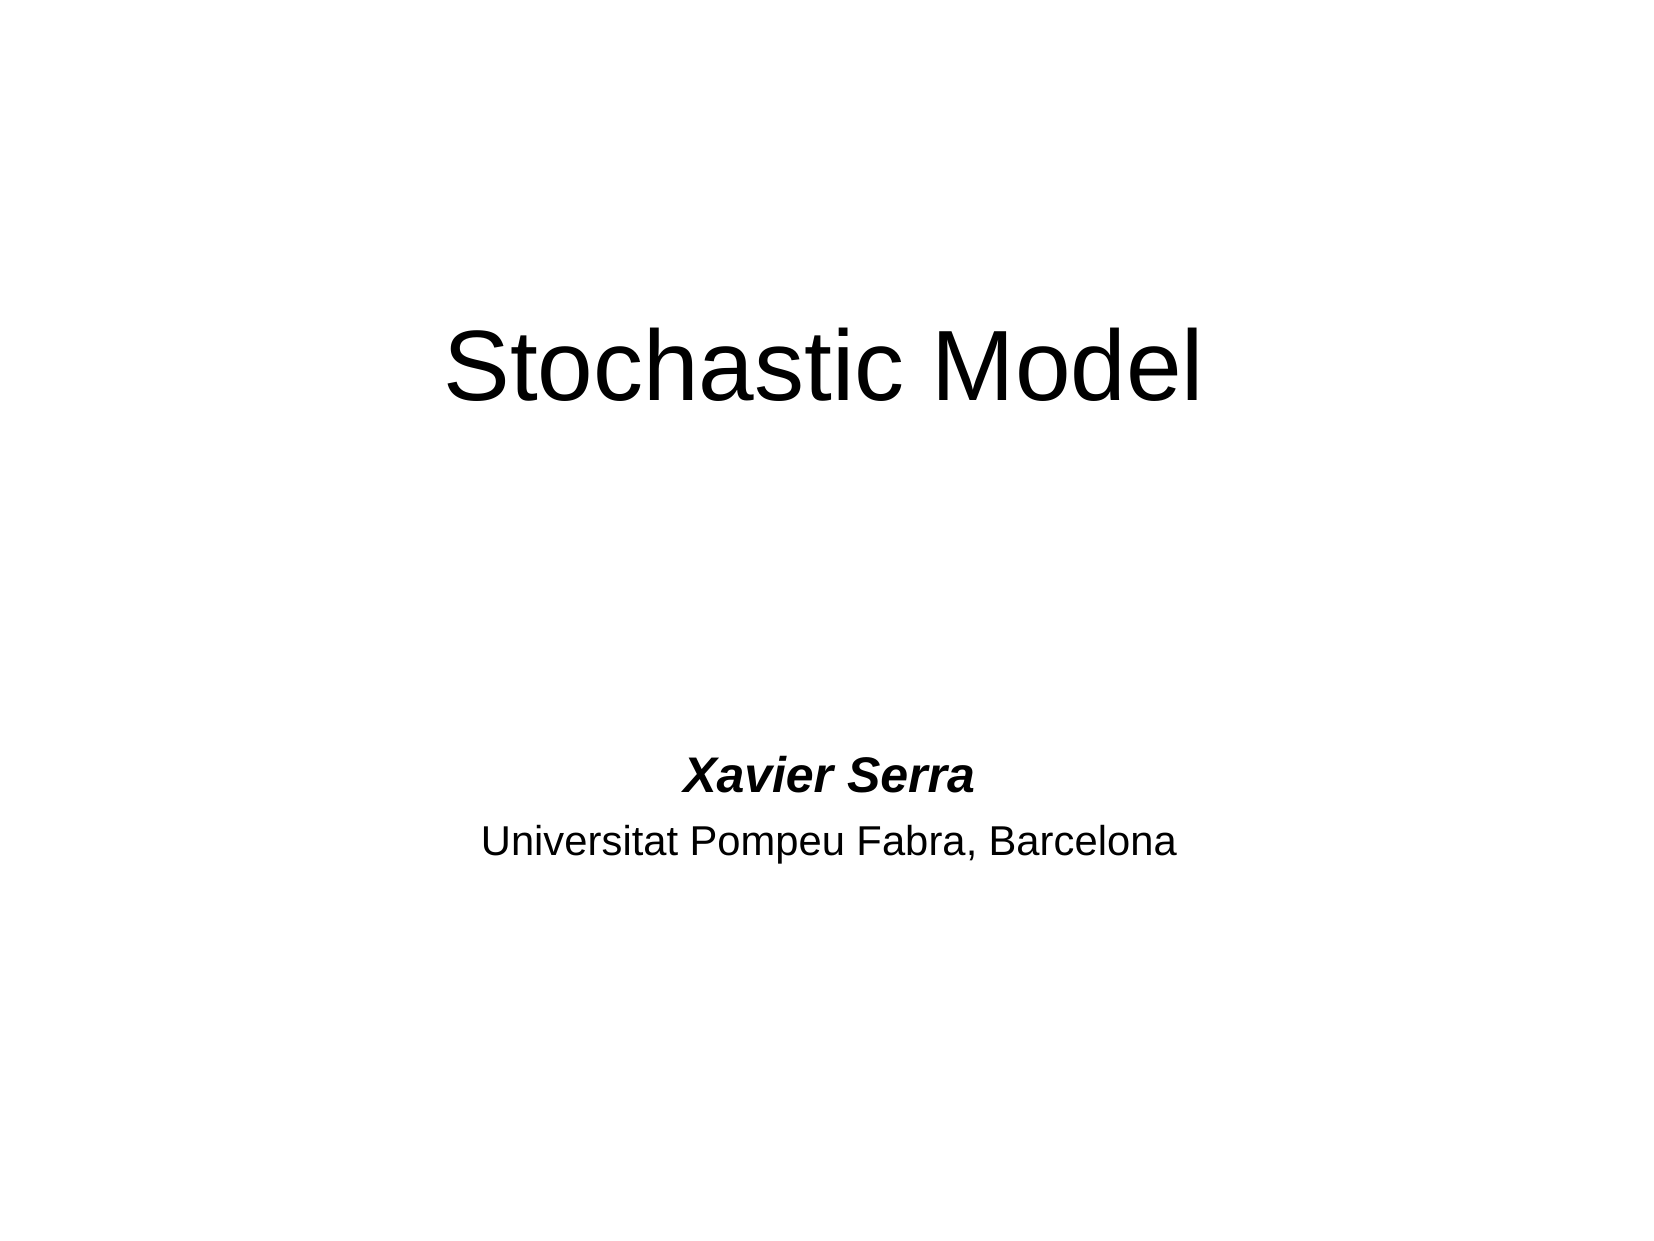

# Stochastic Model
Xavier Serra
Universitat Pompeu Fabra, Barcelona